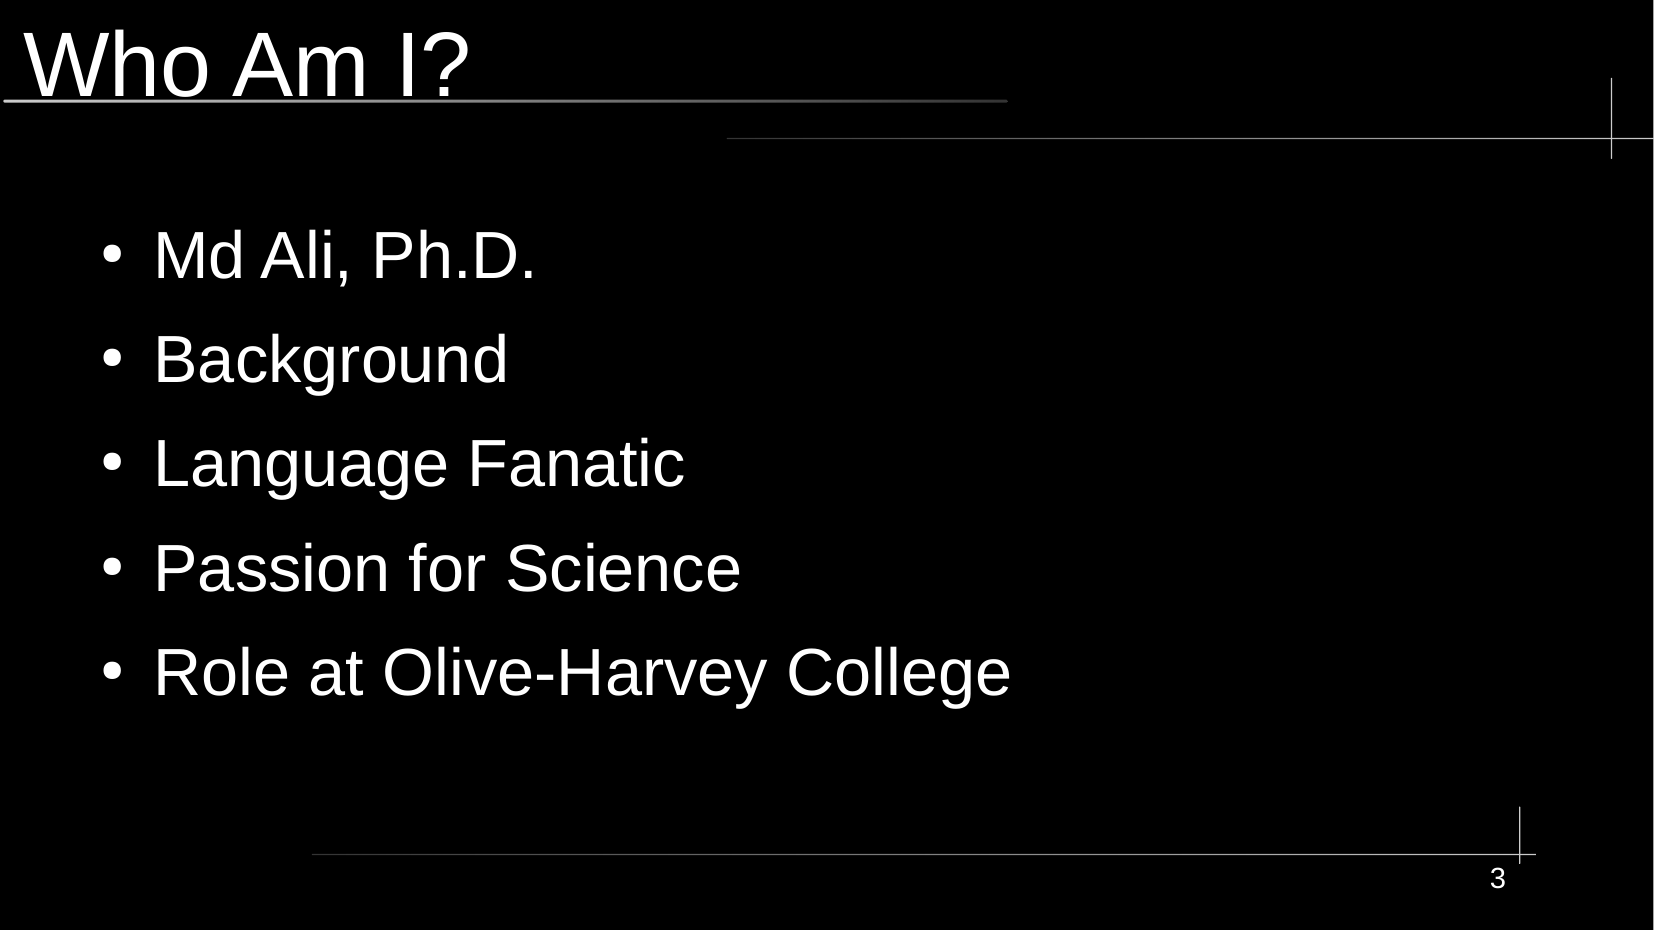

# Who Am I?
Md Ali, Ph.D.
Background
Language Fanatic
Passion for Science
Role at Olive-Harvey College
3